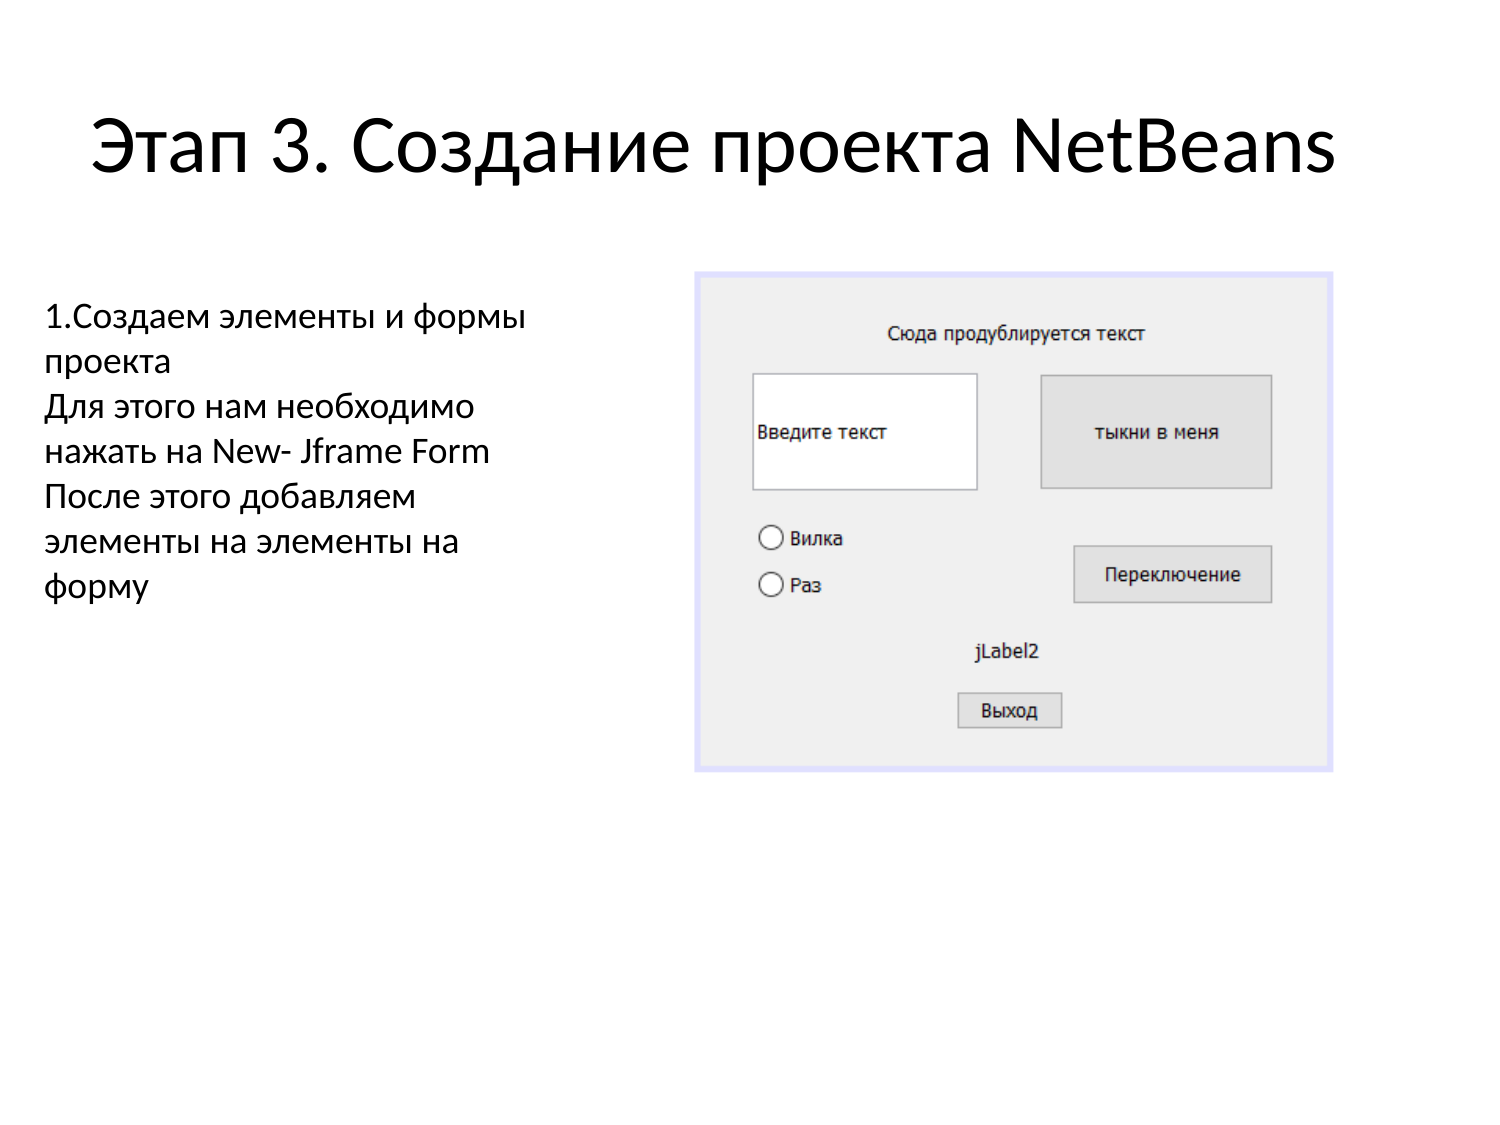

# Этап 3. Создание проекта NetBeans
1.Создаем элементы и формы проекта
Для этого нам необходимо нажать на New- Jframe Form
После этого добавляем элементы на элементы на форму